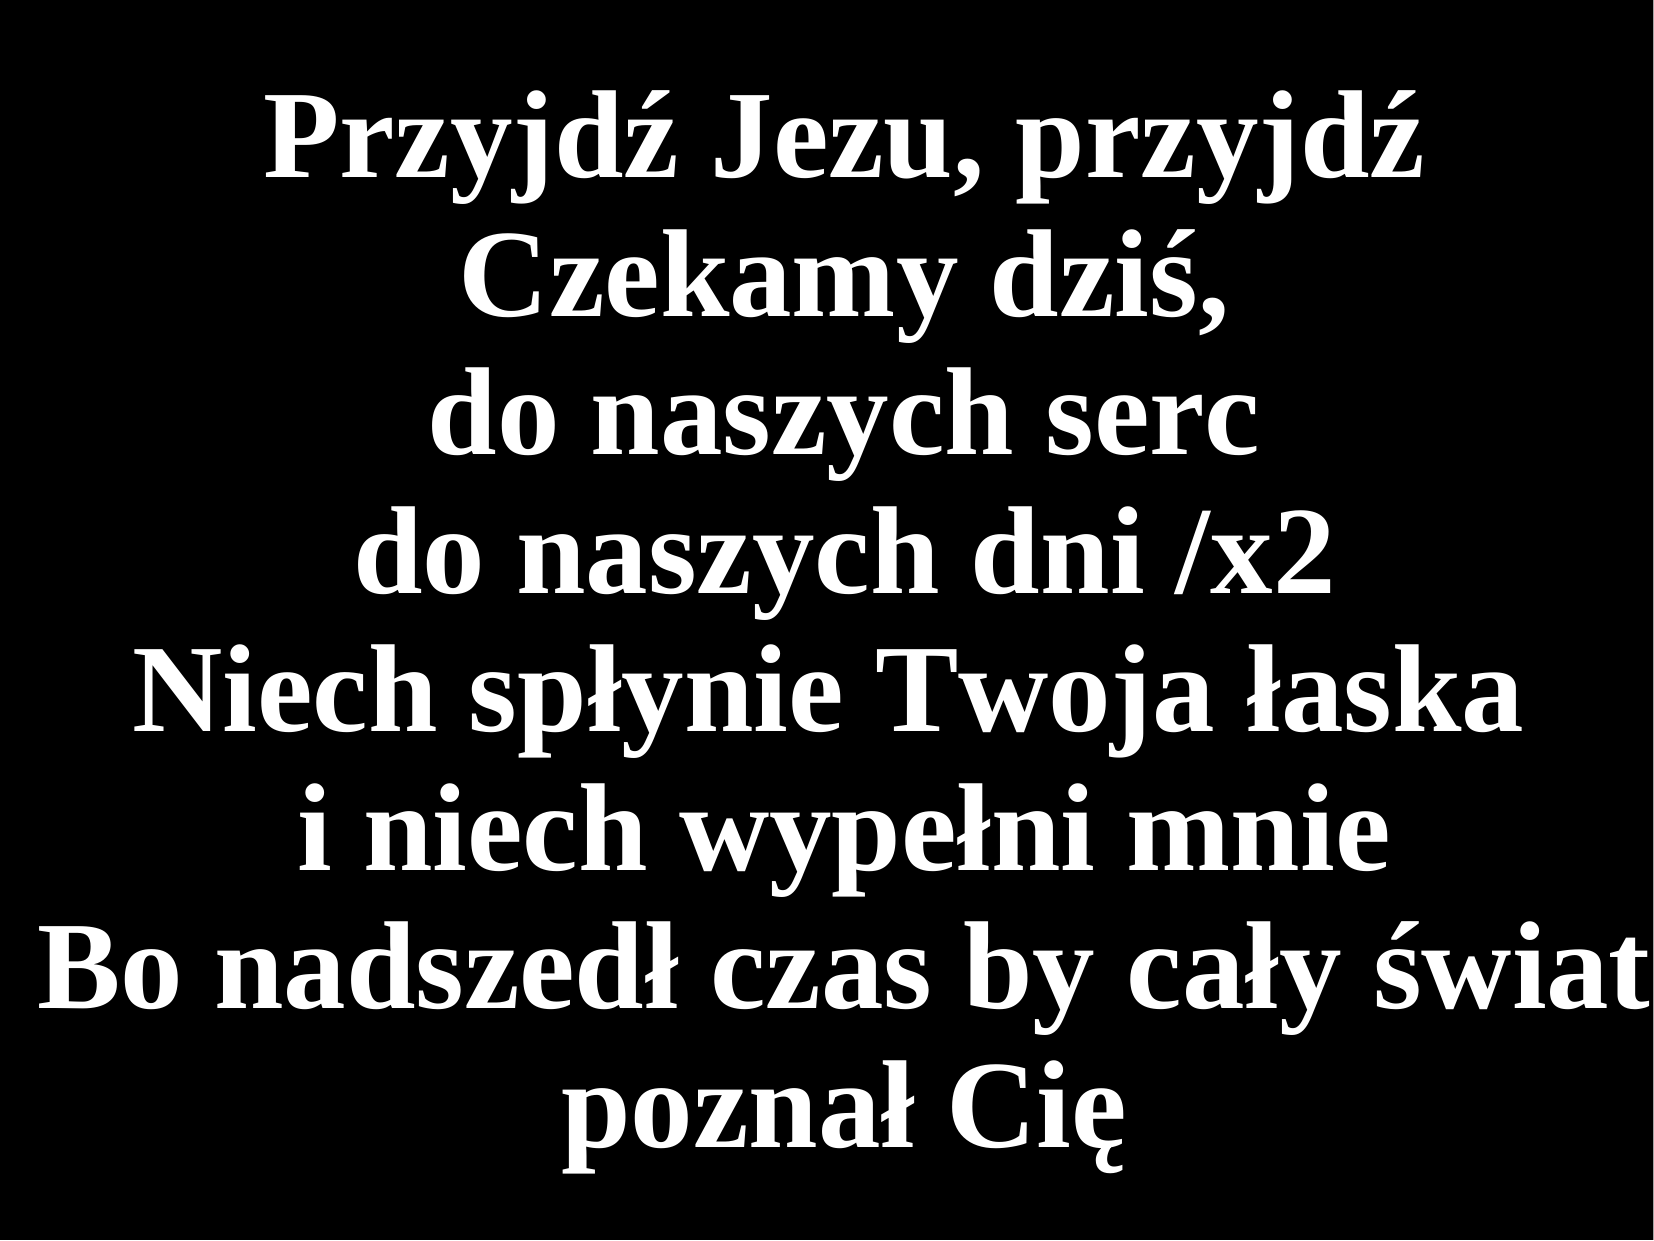

# Przyjdź Jezu, przyjdź
Czekamy dziś,
do naszych serc
do naszych dni /x2
Niech spłynie Twoja łaska
i niech wypełni mnie
Bo nadszedł czas by cały świat
poznał Cię